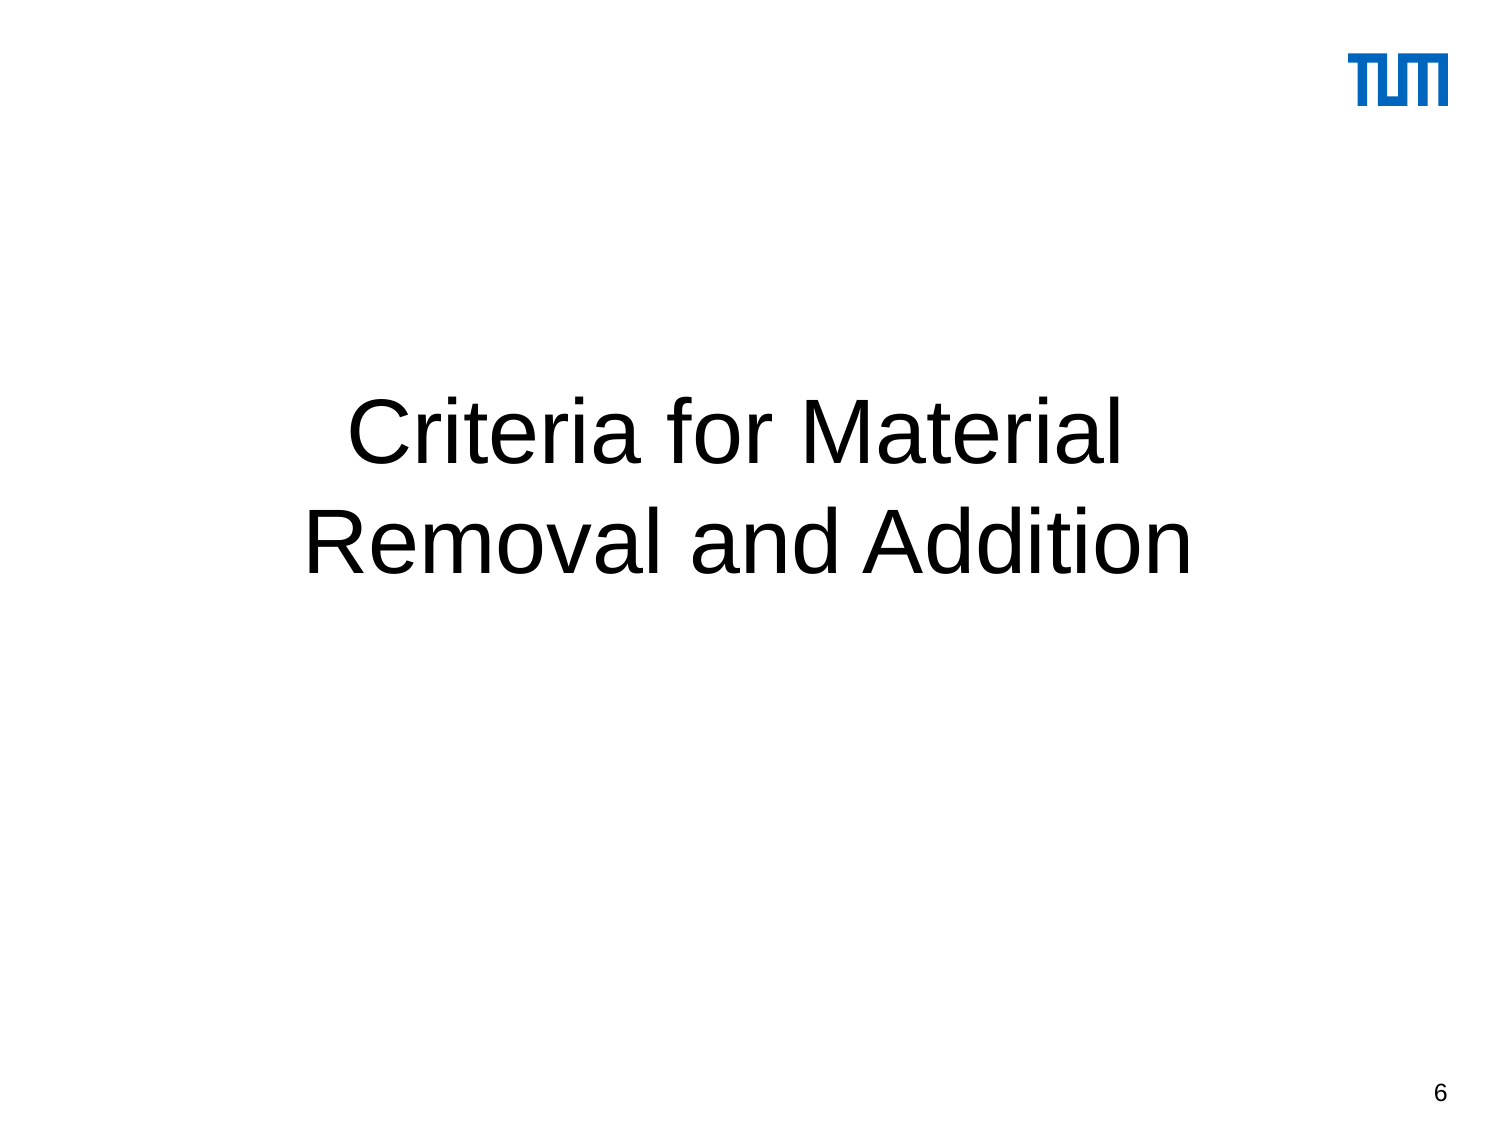

# Criteria for Material Removal and Addition